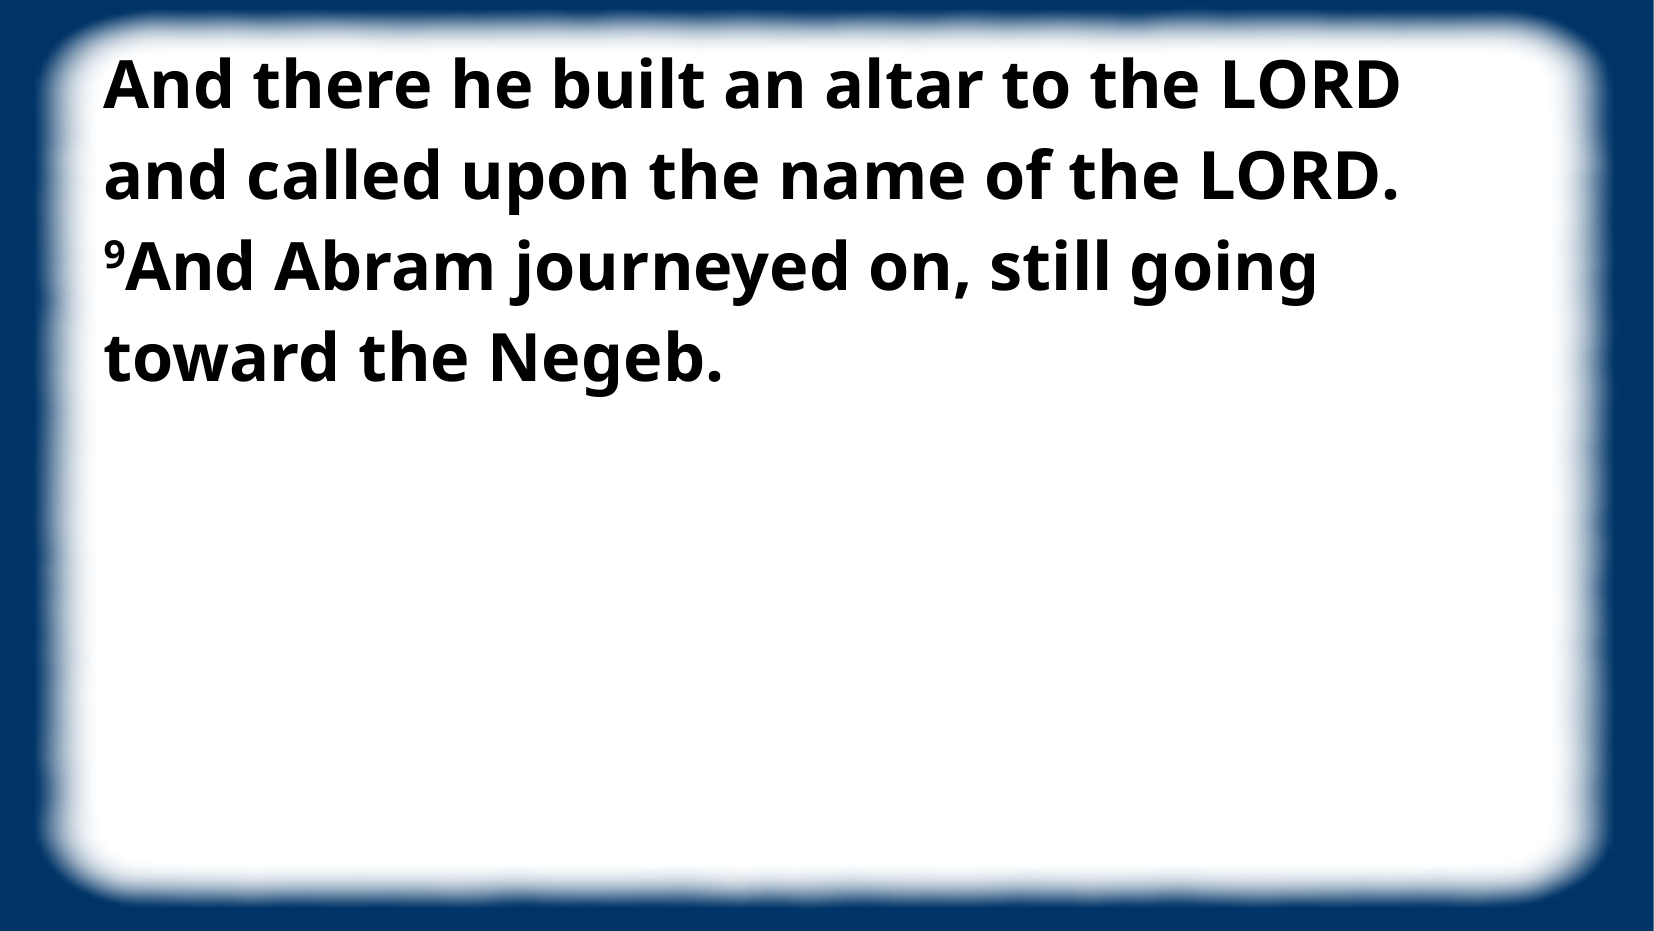

And there he built an altar to the Lord and called upon the name of the Lord. 9And Abram journeyed on, still going toward the Negeb.